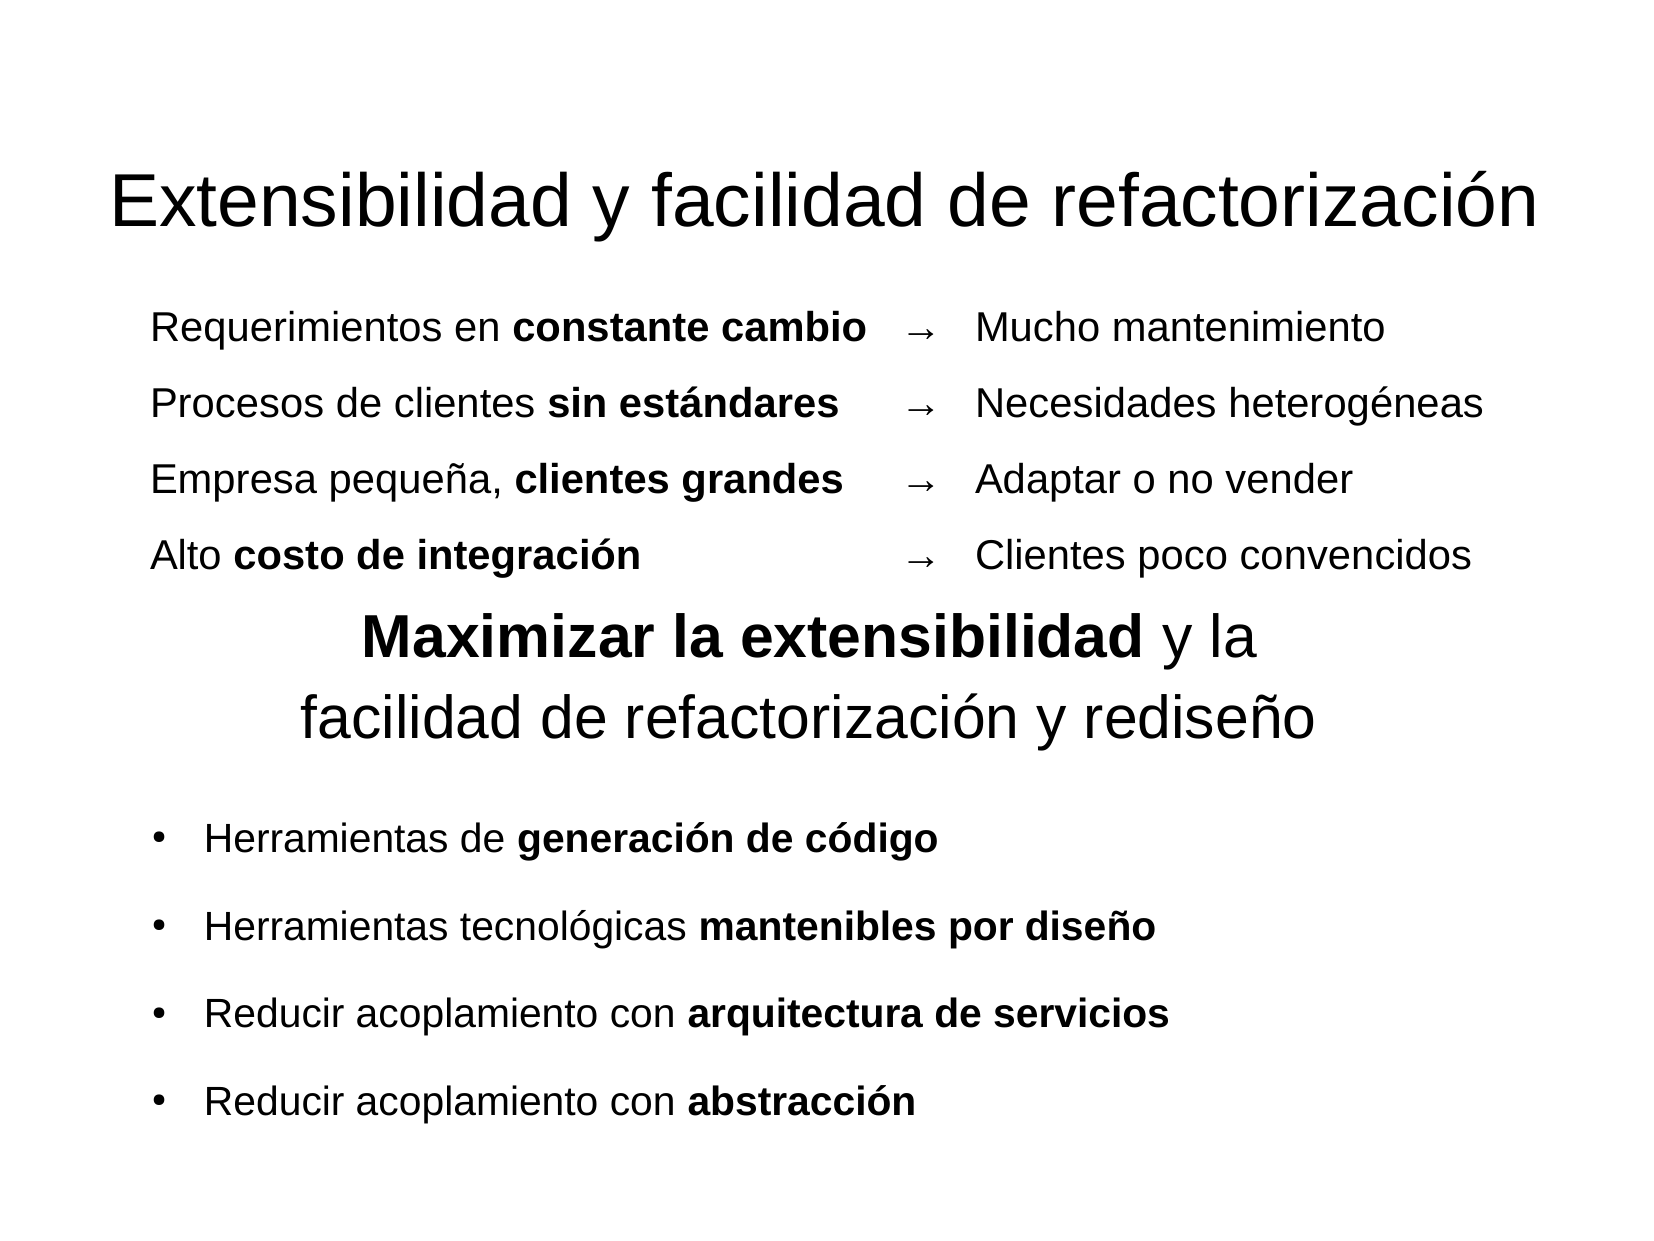

# Extensibilidad y facilidad de refactorización
Requerimientos en constante cambio	→	Mucho mantenimiento
Procesos de clientes sin estándares	→	Necesidades heterogéneas
Empresa pequeña, clientes grandes	→	Adaptar o no vender
Alto costo de integración				→	Clientes poco convencidos
Maximizar la extensibilidad y la
facilidad de refactorización y rediseño
Herramientas de generación de código
Herramientas tecnológicas mantenibles por diseño
Reducir acoplamiento con arquitectura de servicios
Reducir acoplamiento con abstracción